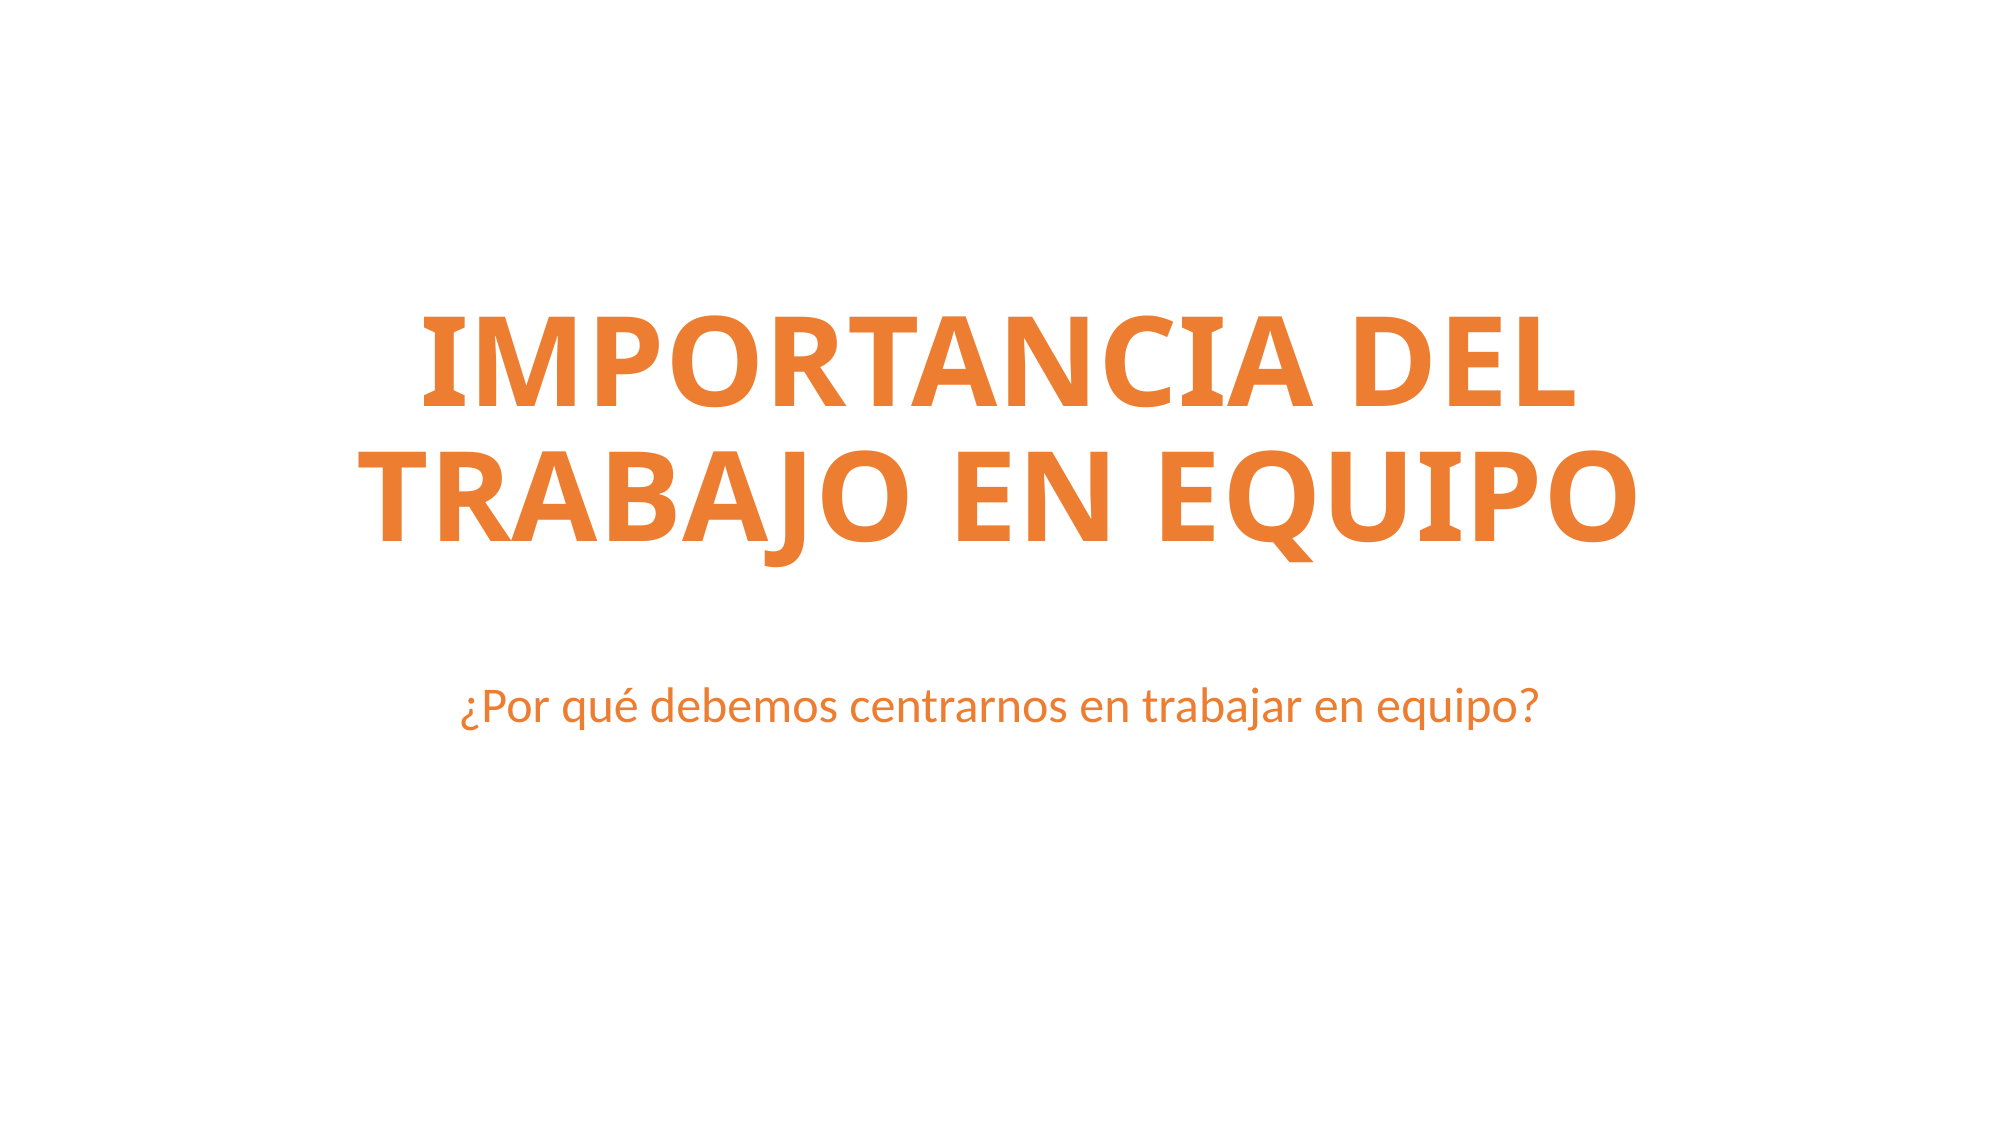

# IMPORTANCIA DEL TRABAJO EN EQUIPO
¿Por qué debemos centrarnos en trabajar en equipo?